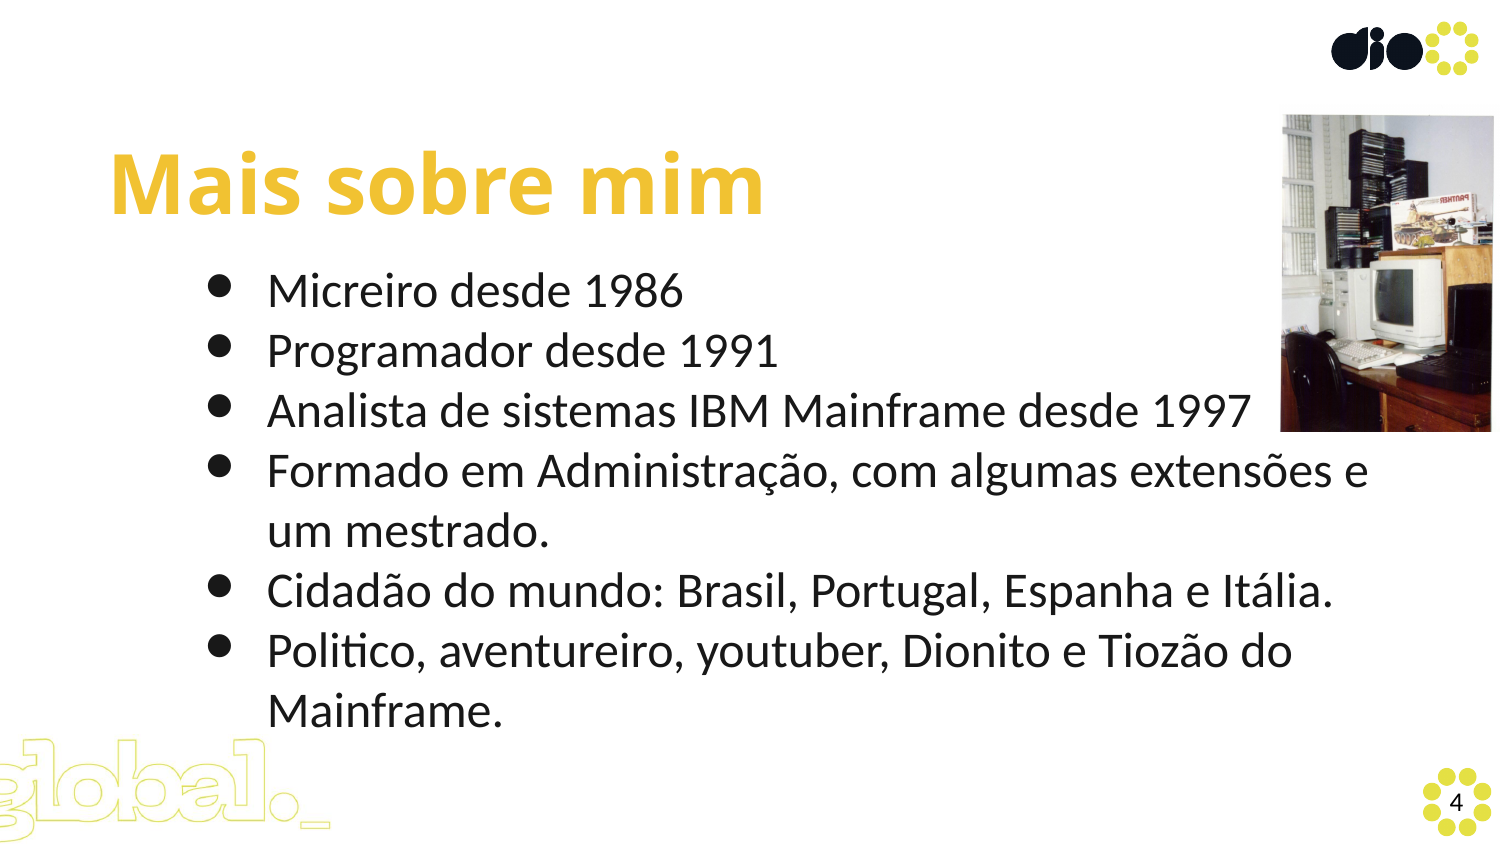

Mais sobre mim
Micreiro desde 1986
Programador desde 1991
Analista de sistemas IBM Mainframe desde 1997
Formado em Administração, com algumas extensões e um mestrado.
Cidadão do mundo: Brasil, Portugal, Espanha e Itália.
Politico, aventureiro, youtuber, Dionito e Tiozão do Mainframe.